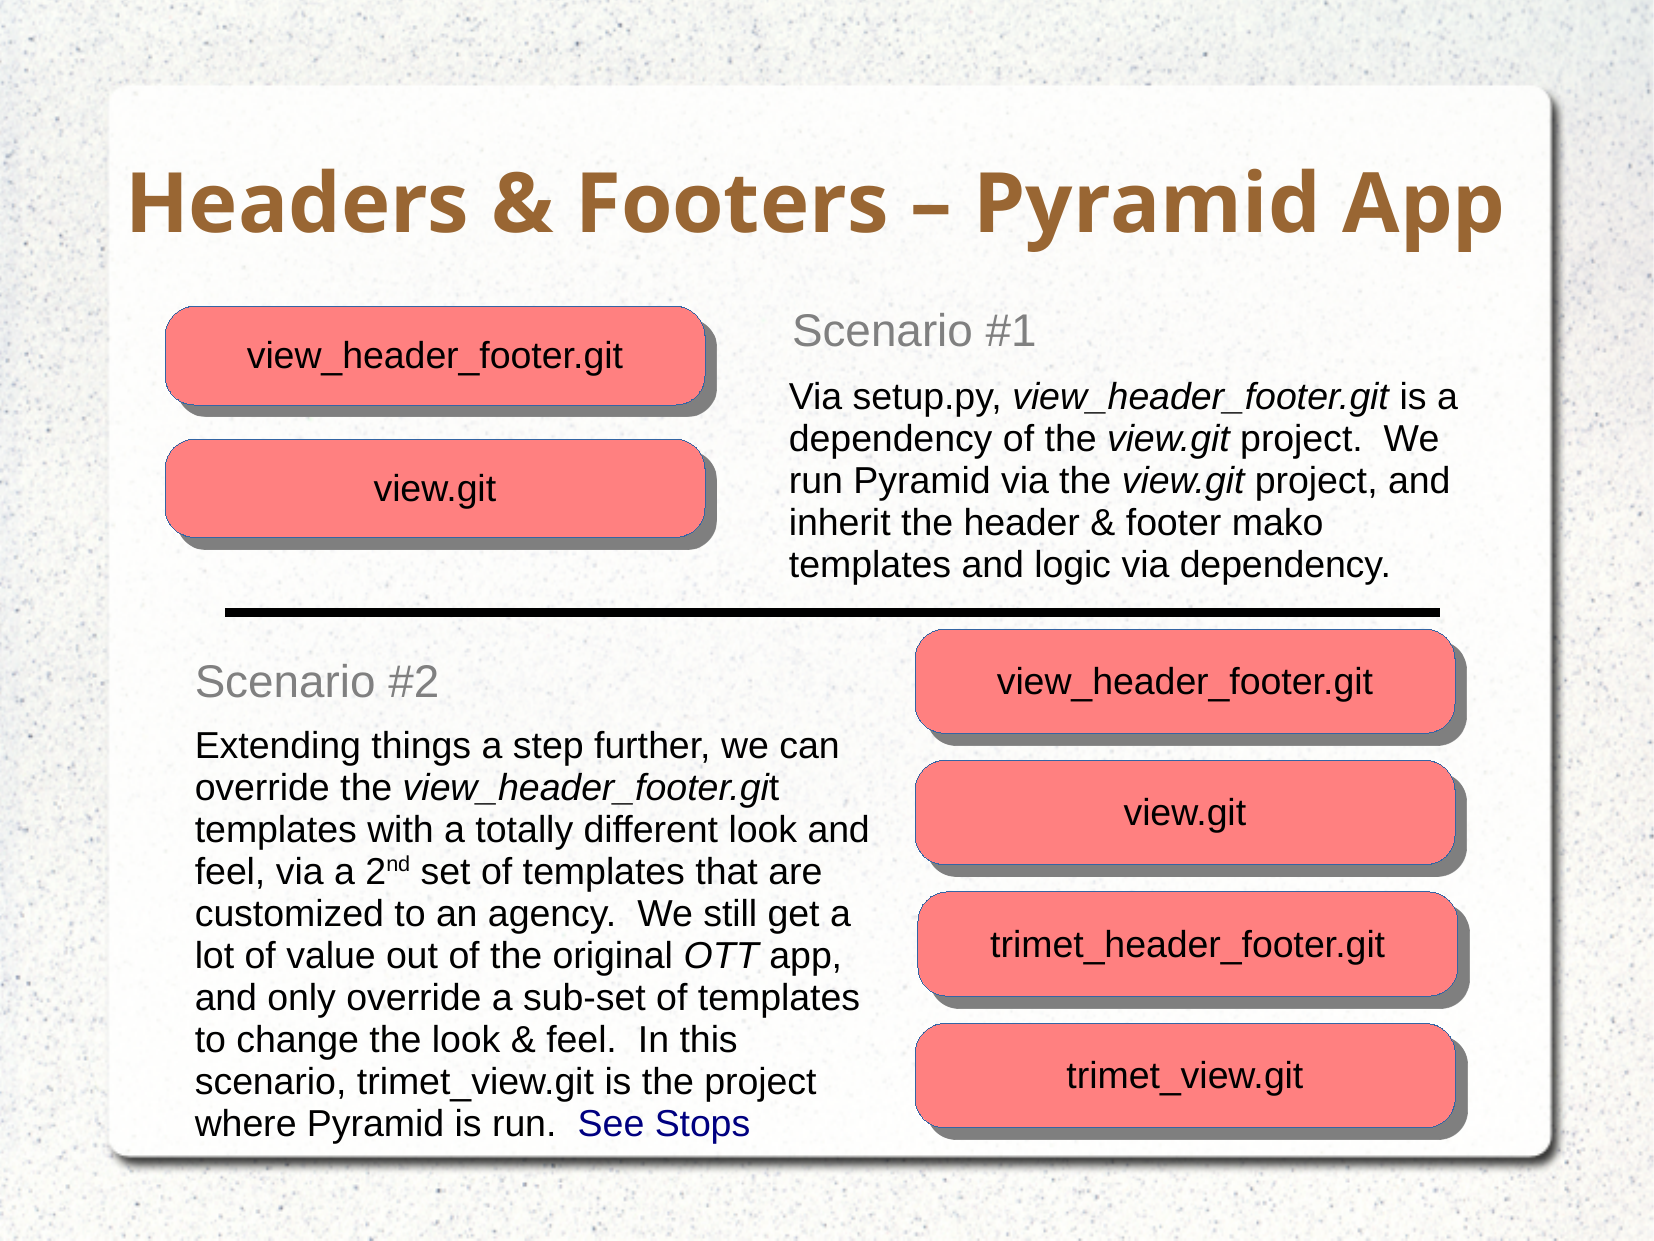

# Headers & Footers – Pyramid App
Scenario #1
view_header_footer.git
Via setup.py, view_header_footer.git is a dependency of the view.git project. We run Pyramid via the view.git project, and inherit the header & footer mako templates and logic via dependency.
view.git
view_header_footer.git
Scenario #2
Extending things a step further, we can override the view_header_footer.git templates with a totally different look and feel, via a 2nd set of templates that are customized to an agency. We still get a lot of value out of the original OTT app, and only override a sub-set of templates to change the look & feel. In this scenario, trimet_view.git is the project where Pyramid is run. See Stops
view.git
trimet_header_footer.git
trimet_view.git